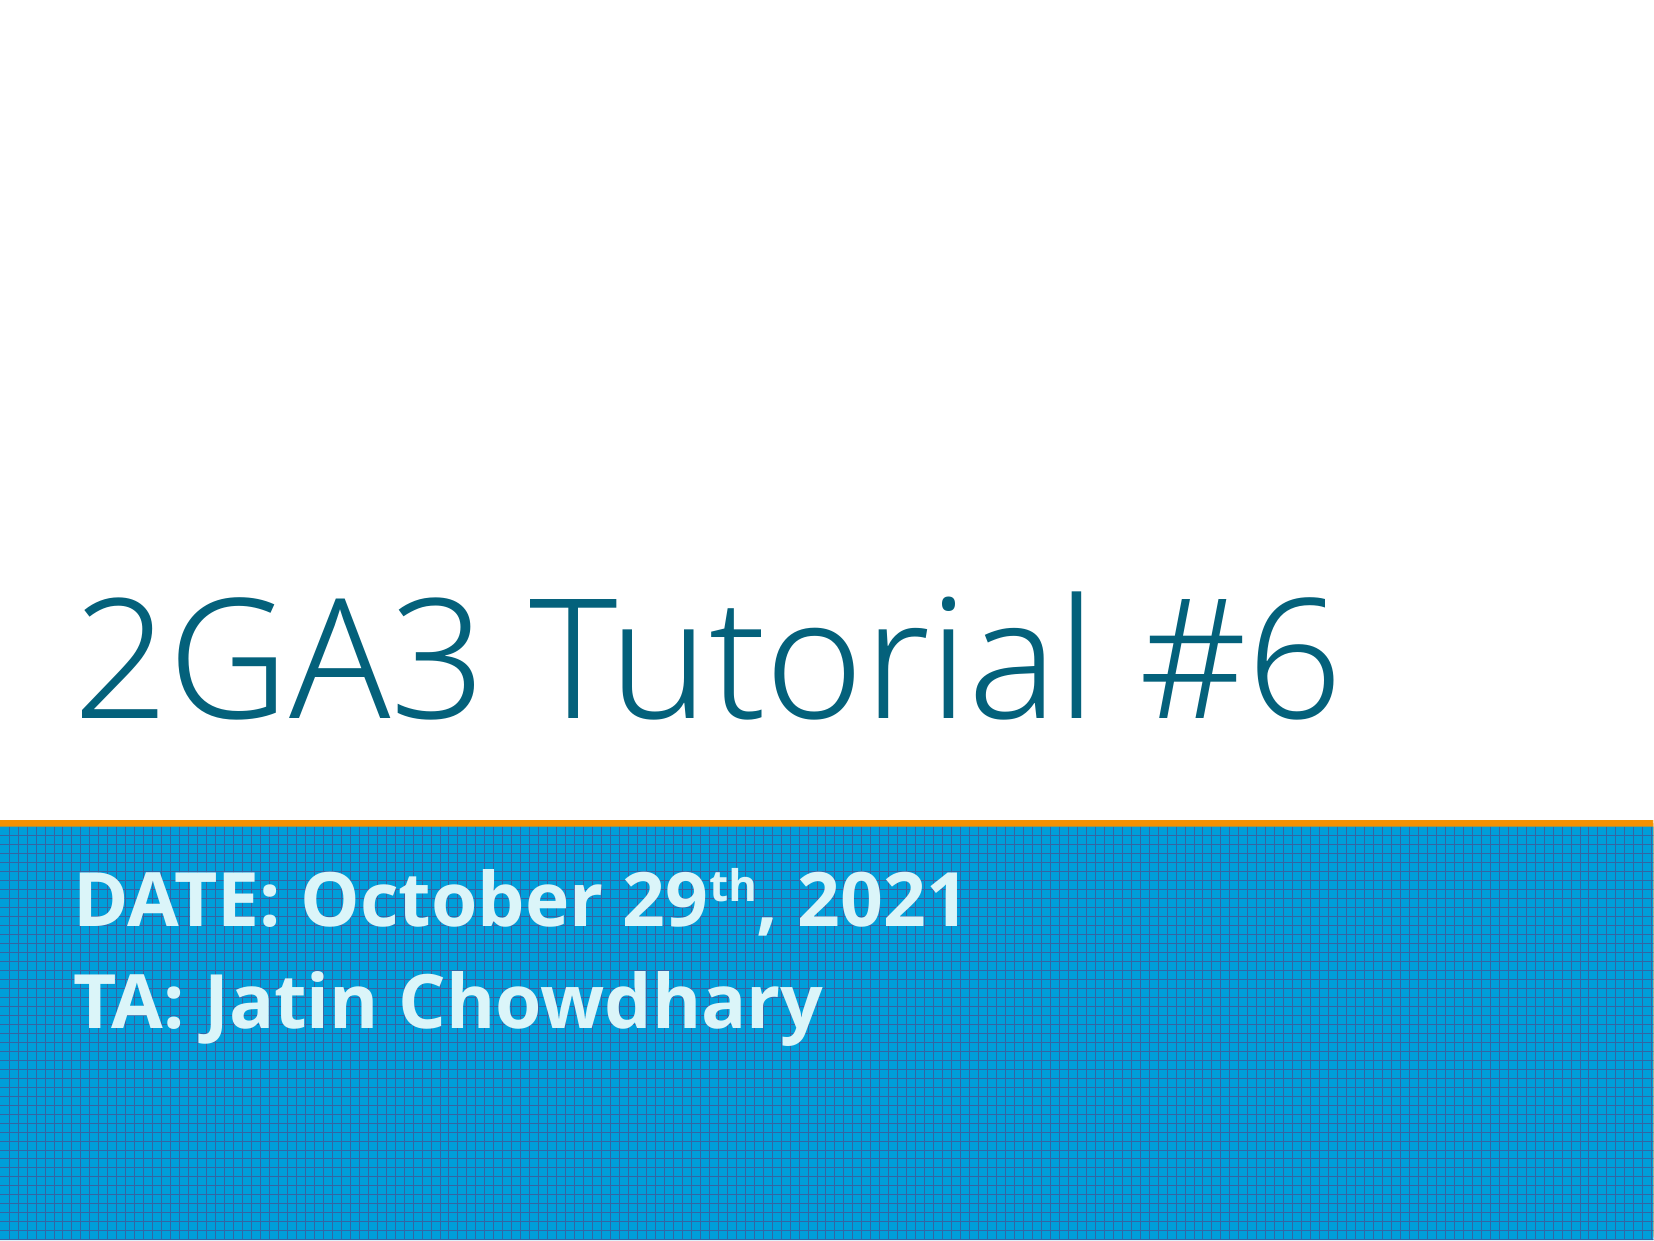

# 2GA3 Tutorial #6
DATE: October 29th, 2021
TA: Jatin Chowdhary